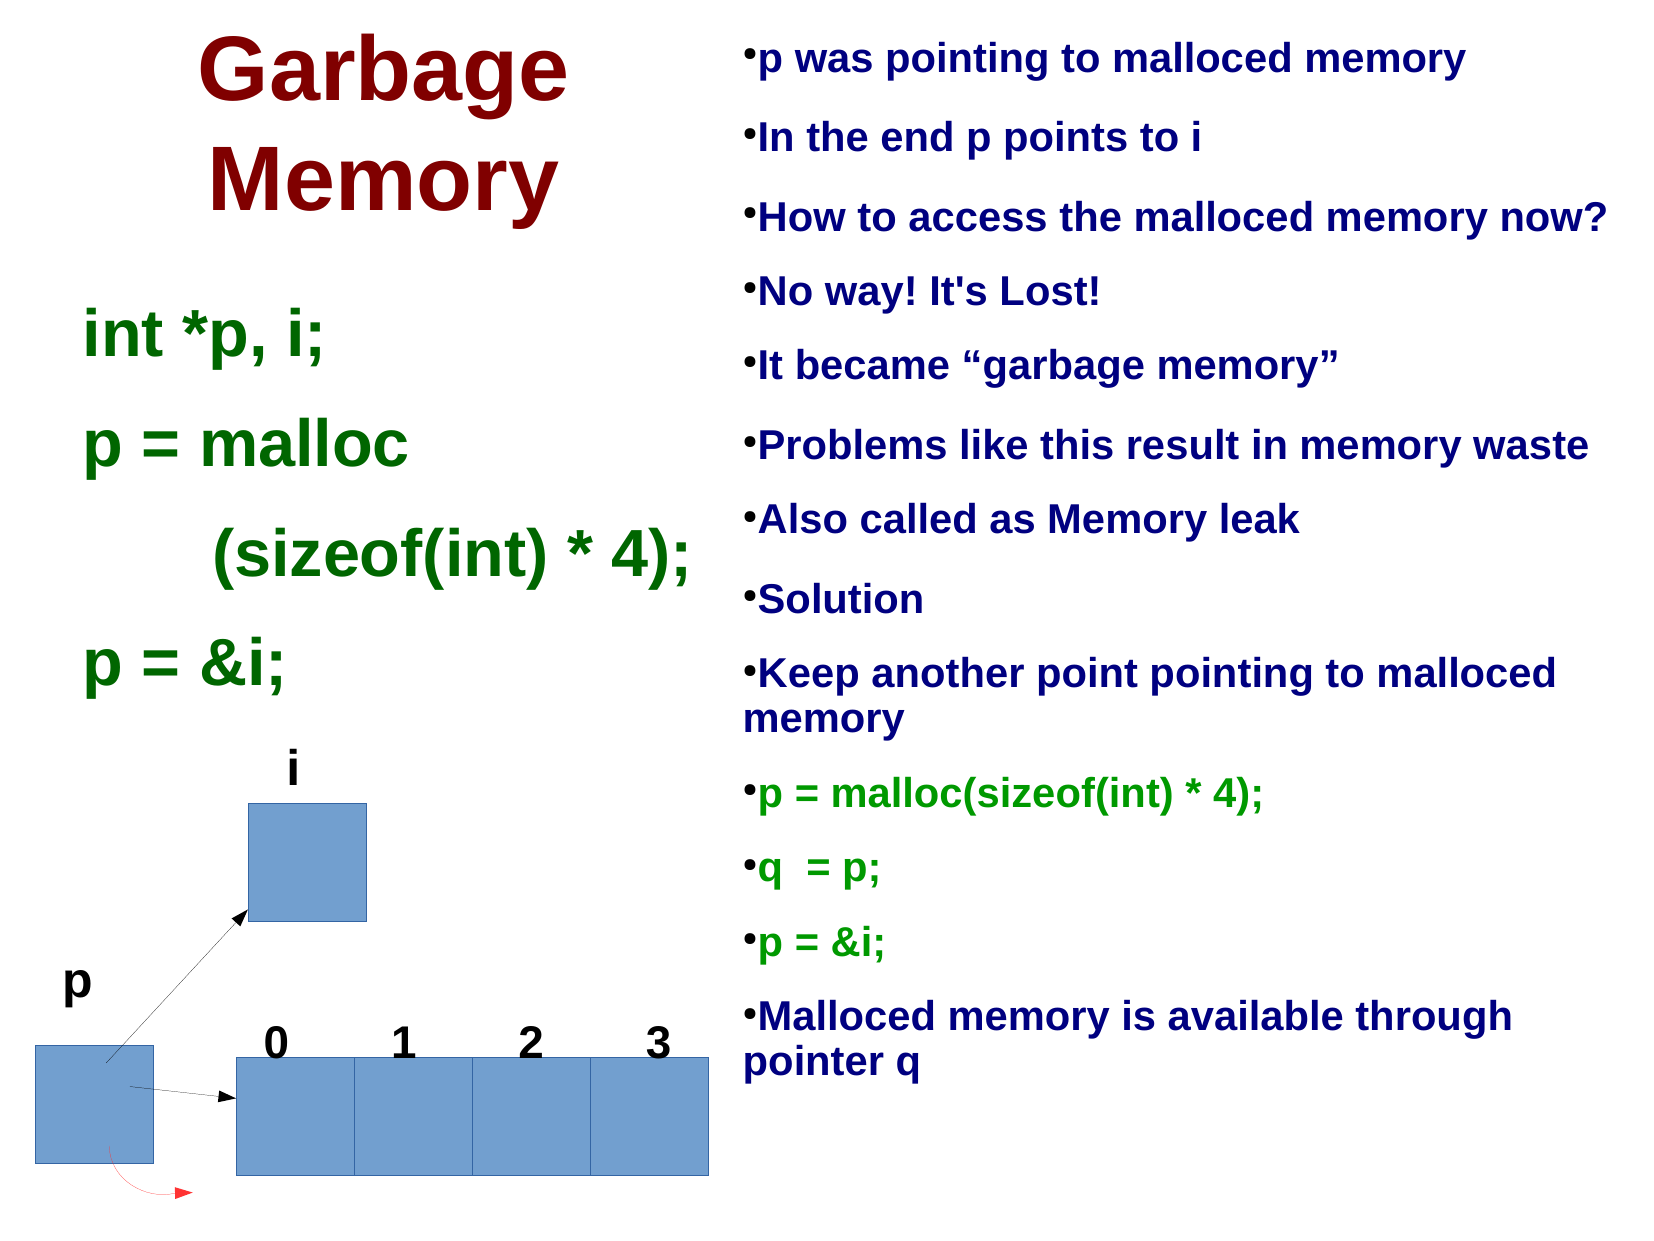

# Garbage Memory
p was pointing to malloced memory
In the end p points to i
How to access the malloced memory now?
No way! It's Lost!
It became “garbage memory”
Problems like this result in memory waste
Also called as Memory leak
Solution
Keep another point pointing to malloced memory
p = malloc(sizeof(int) * 4);
q = p;
p = &i;
Malloced memory is available through pointer q
int *p, i;
p = malloc
 (sizeof(int) * 4);
p = &i;
i
p
 0 1 2 3